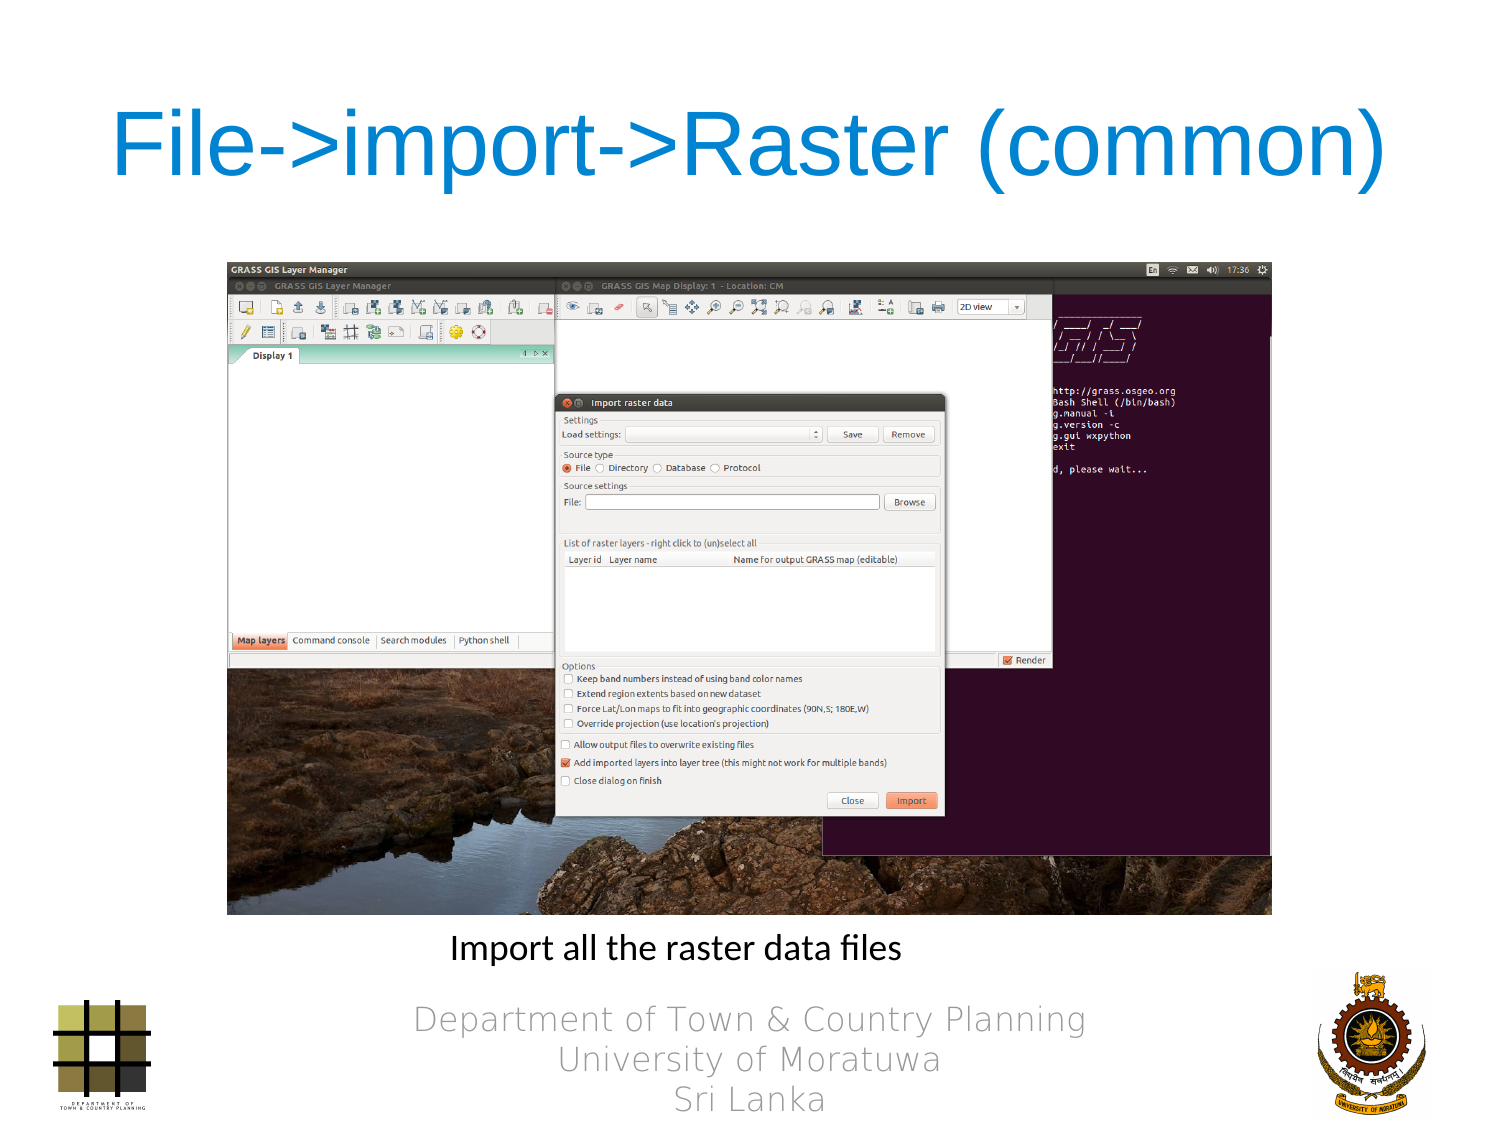

# File->import->Raster (common)
Import all the raster data files